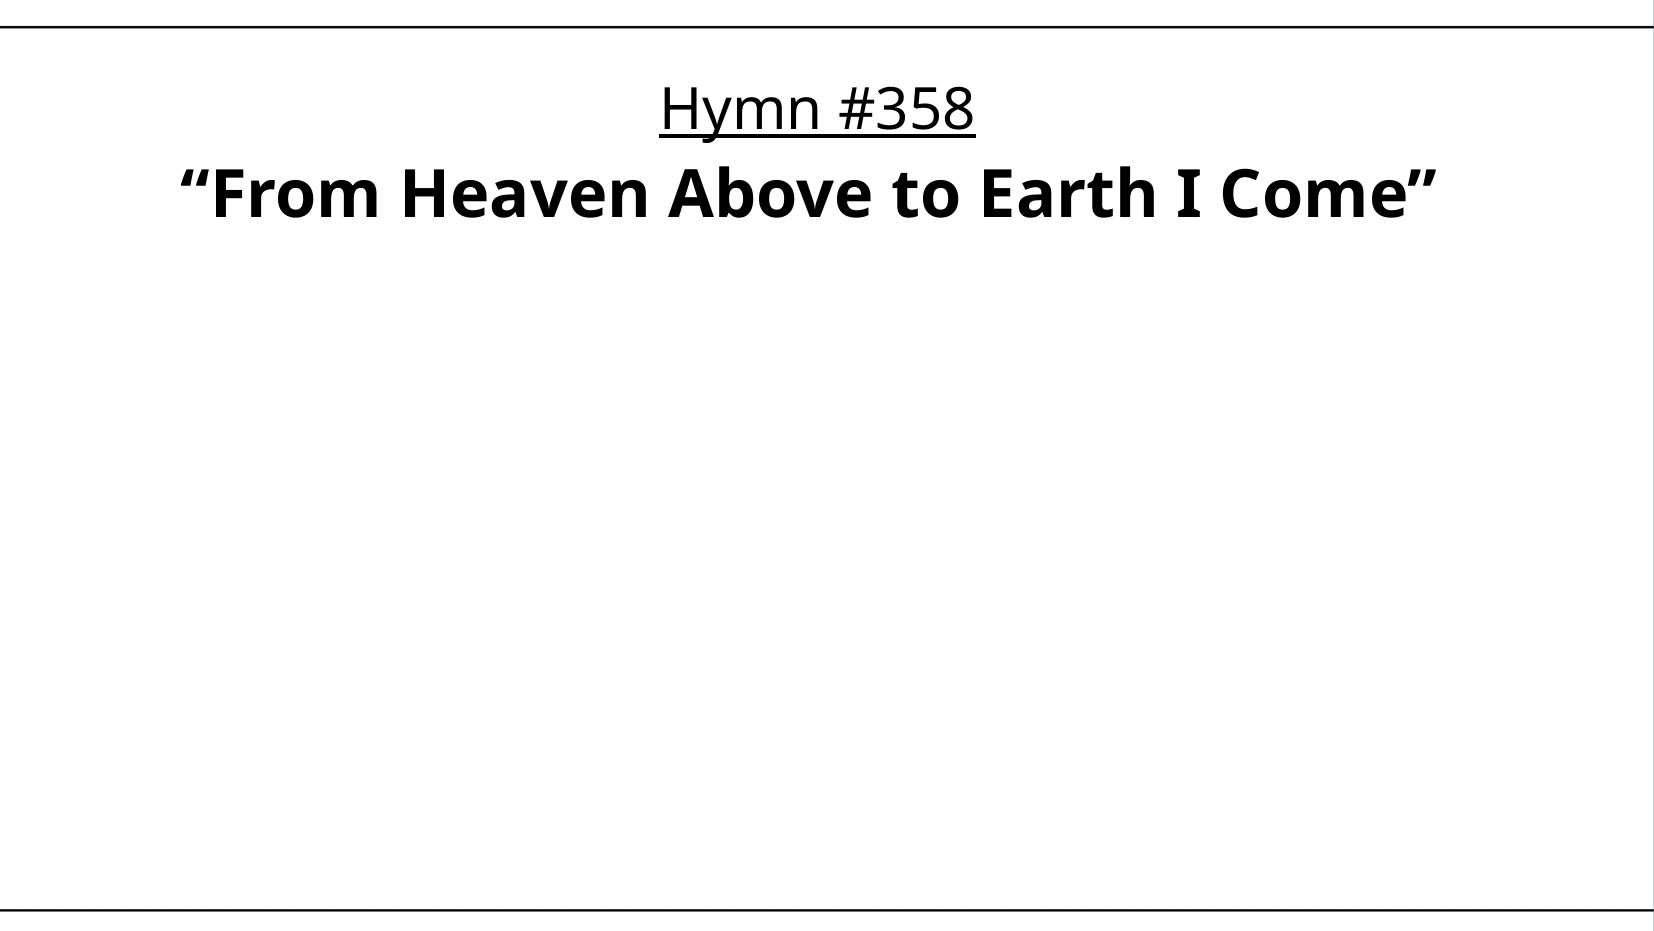

Hymn #358
“From Heaven Above to Earth I Come”